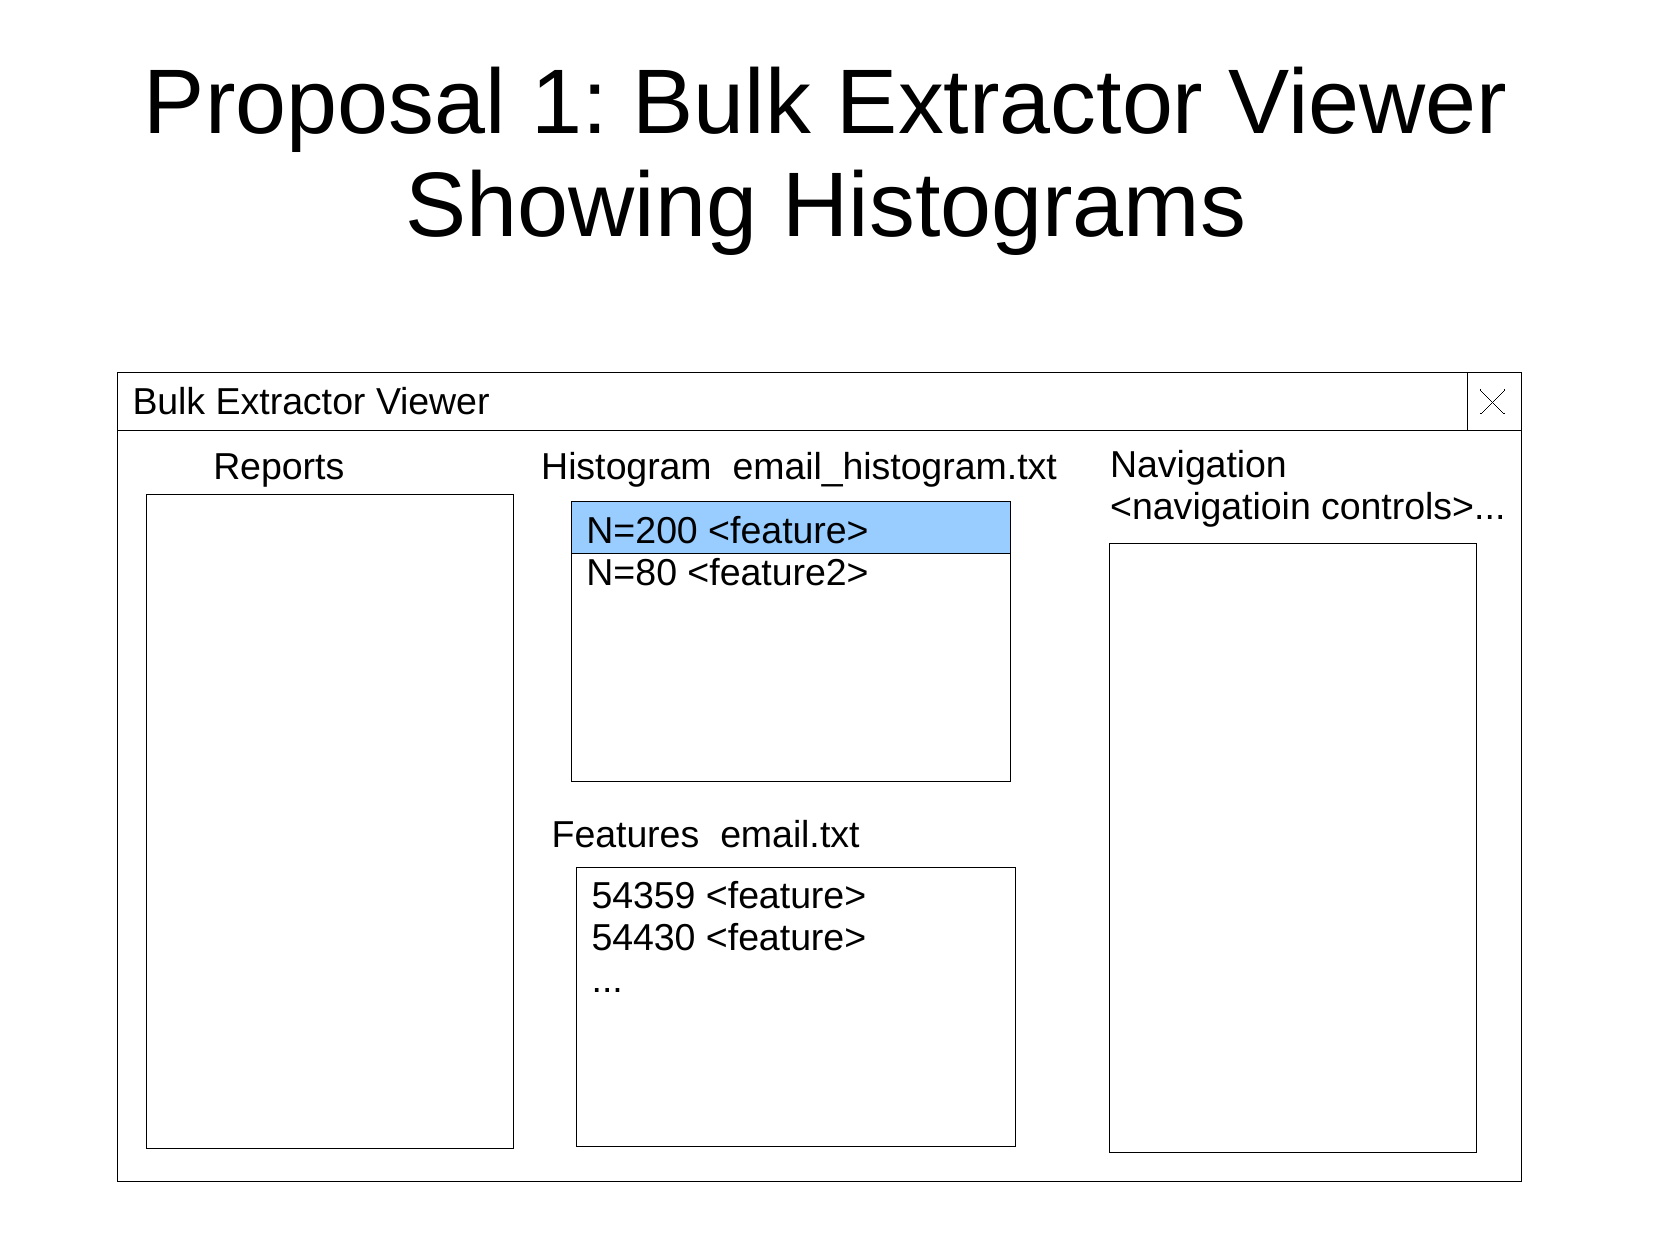

# Proposal 1: Bulk Extractor Viewer Showing Histograms
Bulk Extractor Viewer
Navigation
<navigatioin controls>...
Reports
Histogram email_histogram.txt
N=200 <feature>
N=80 <feature2>
Features email.txt
54359 <feature>
54430 <feature>
...